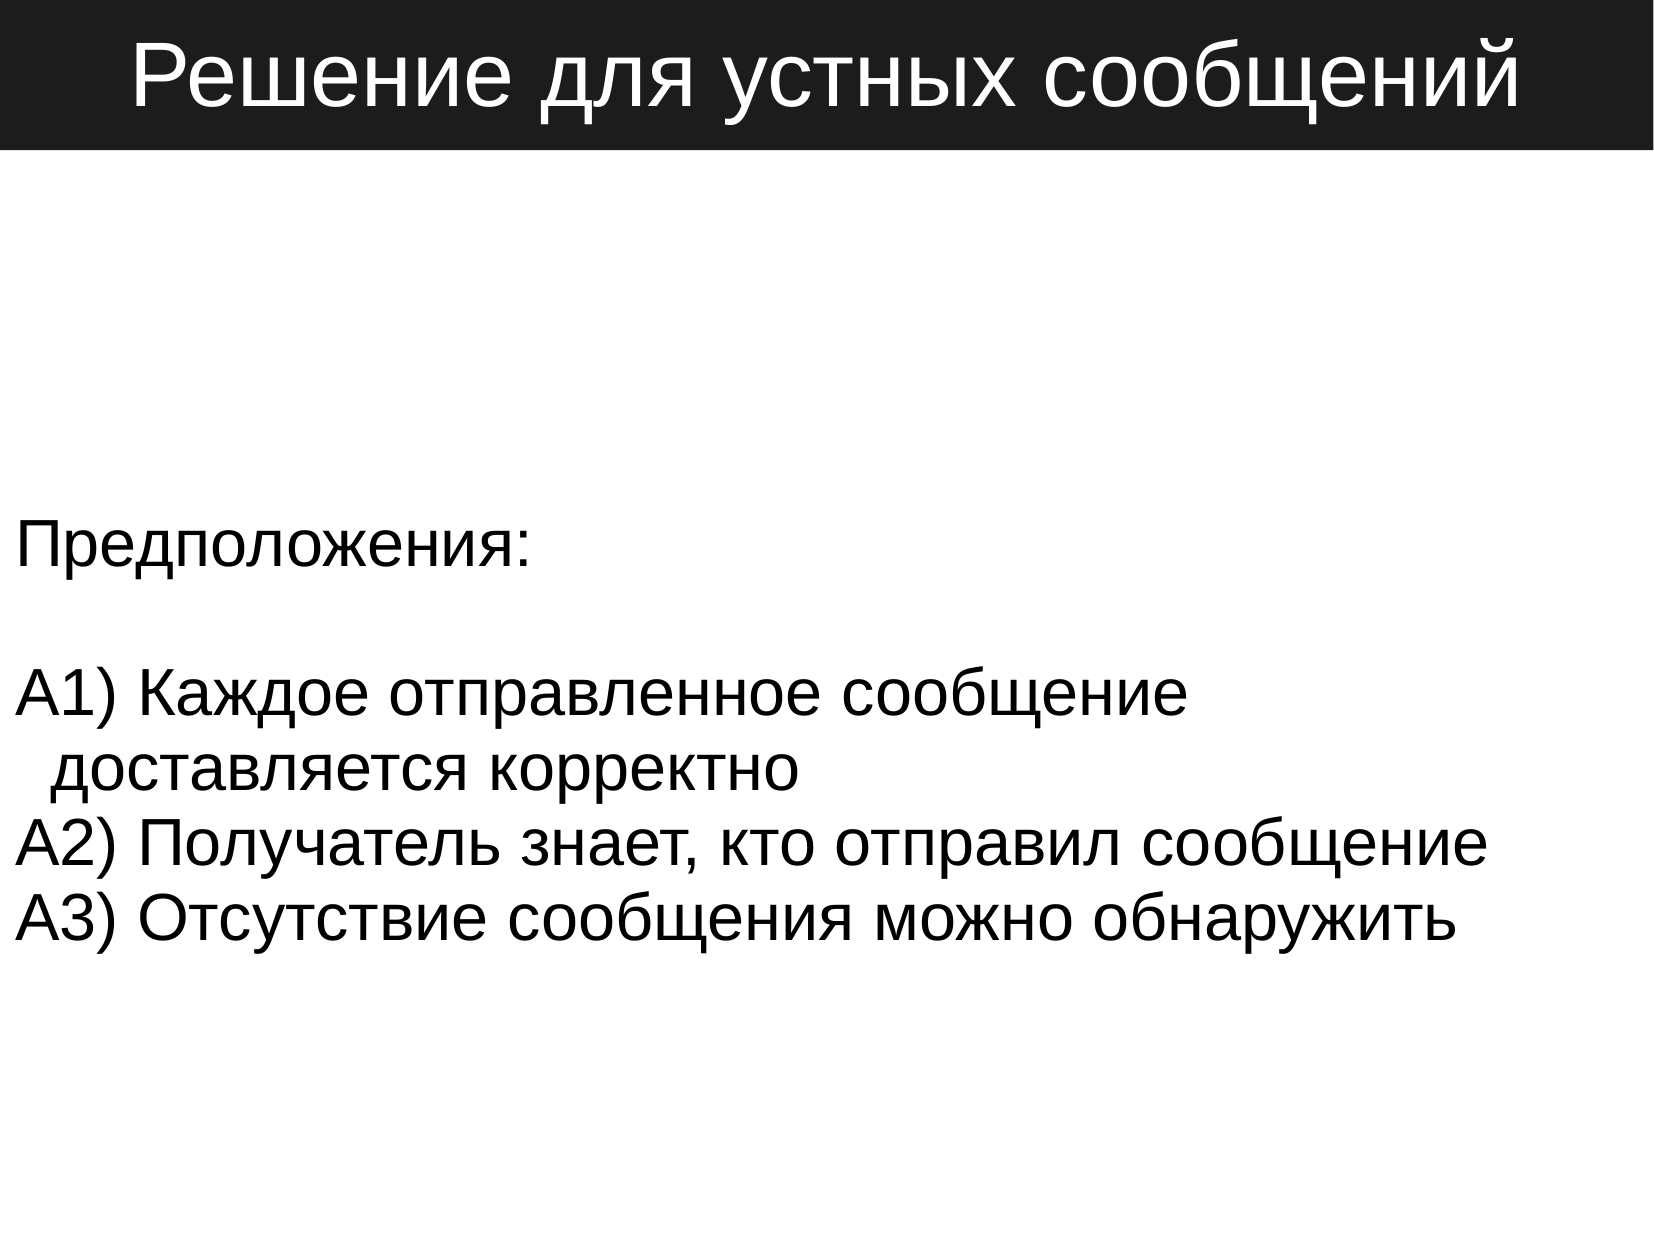

# Решение для устных сообщений
Предположения:
 Каждое отправленное сообщение доставляется корректно
 Получатель знает, кто отправил сообщение
 Отсутствие сообщения можно обнаружить